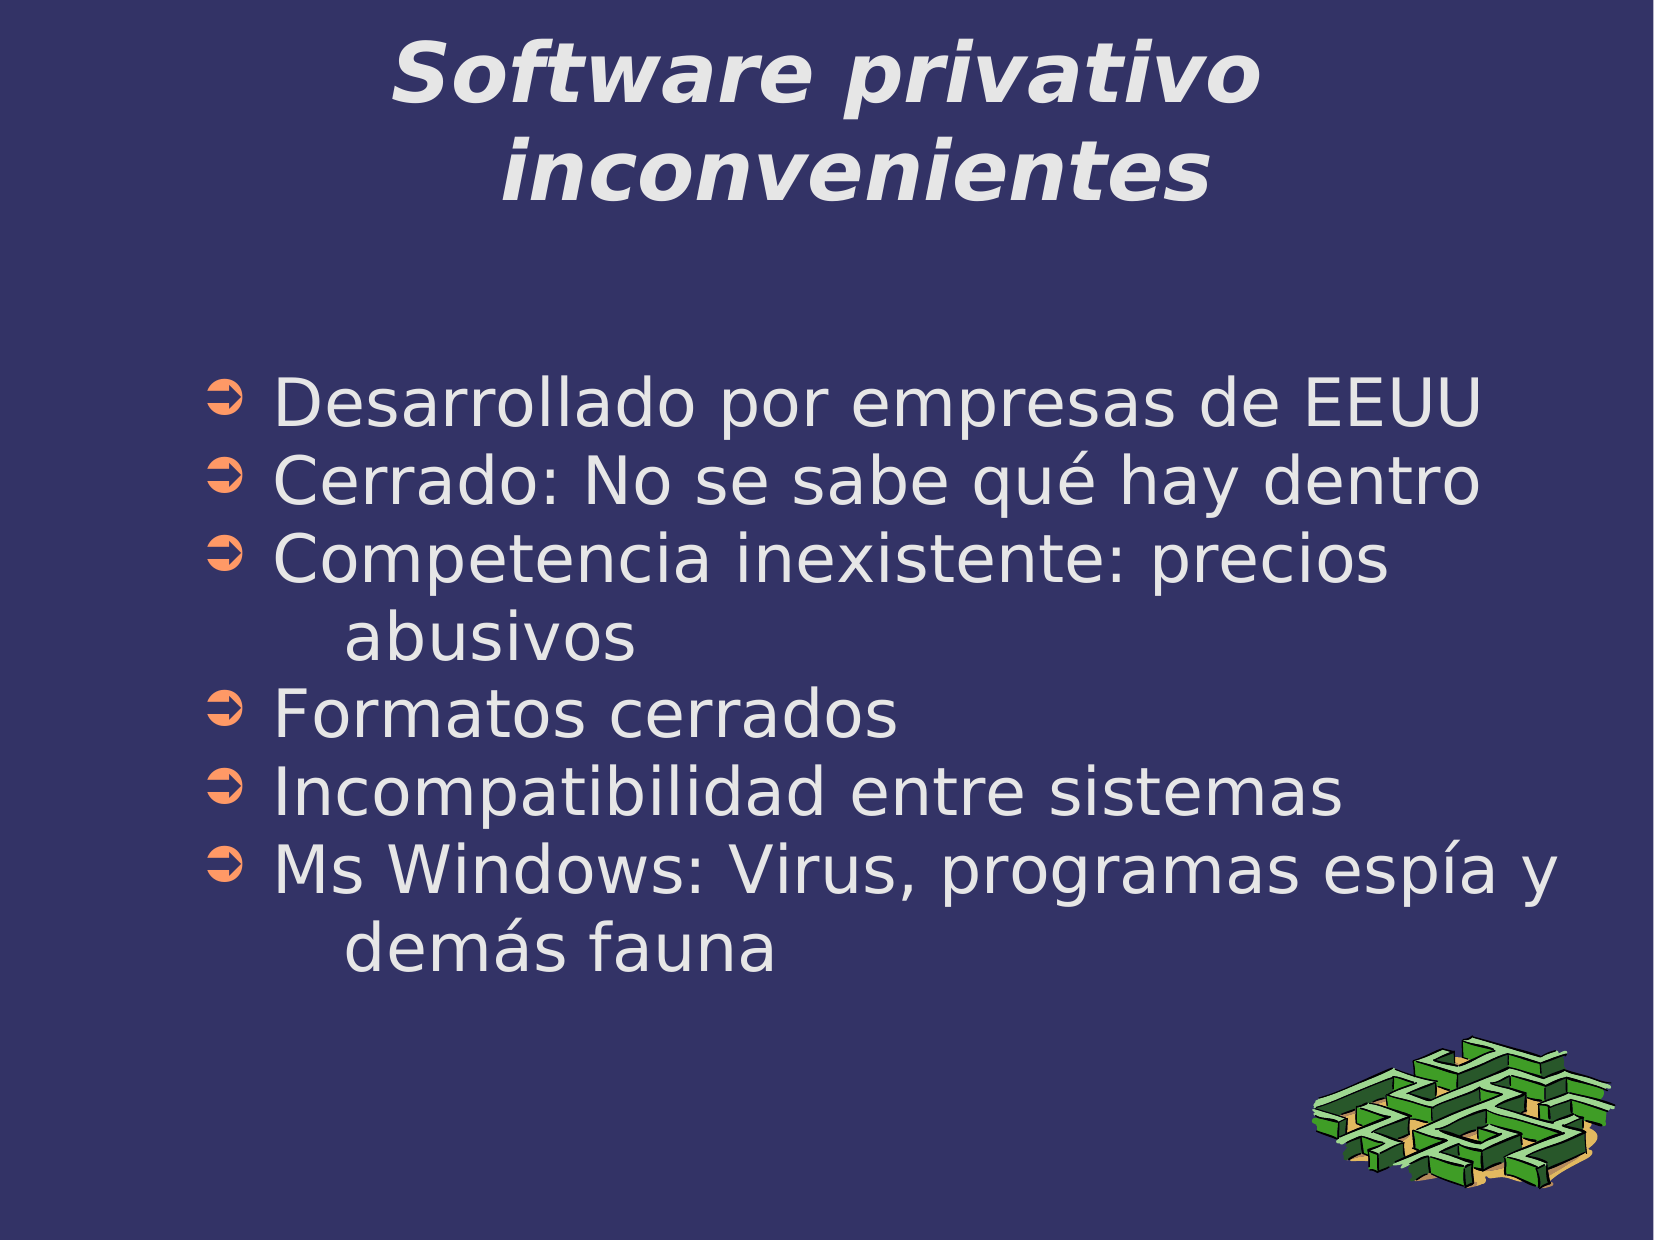

# Software privativo inconvenientes
Desarrollado por empresas de EEUU
Cerrado: No se sabe qué hay dentro
Competencia inexistente: precios abusivos
Formatos cerrados
Incompatibilidad entre sistemas
Ms Windows: Virus, programas espía y demás fauna